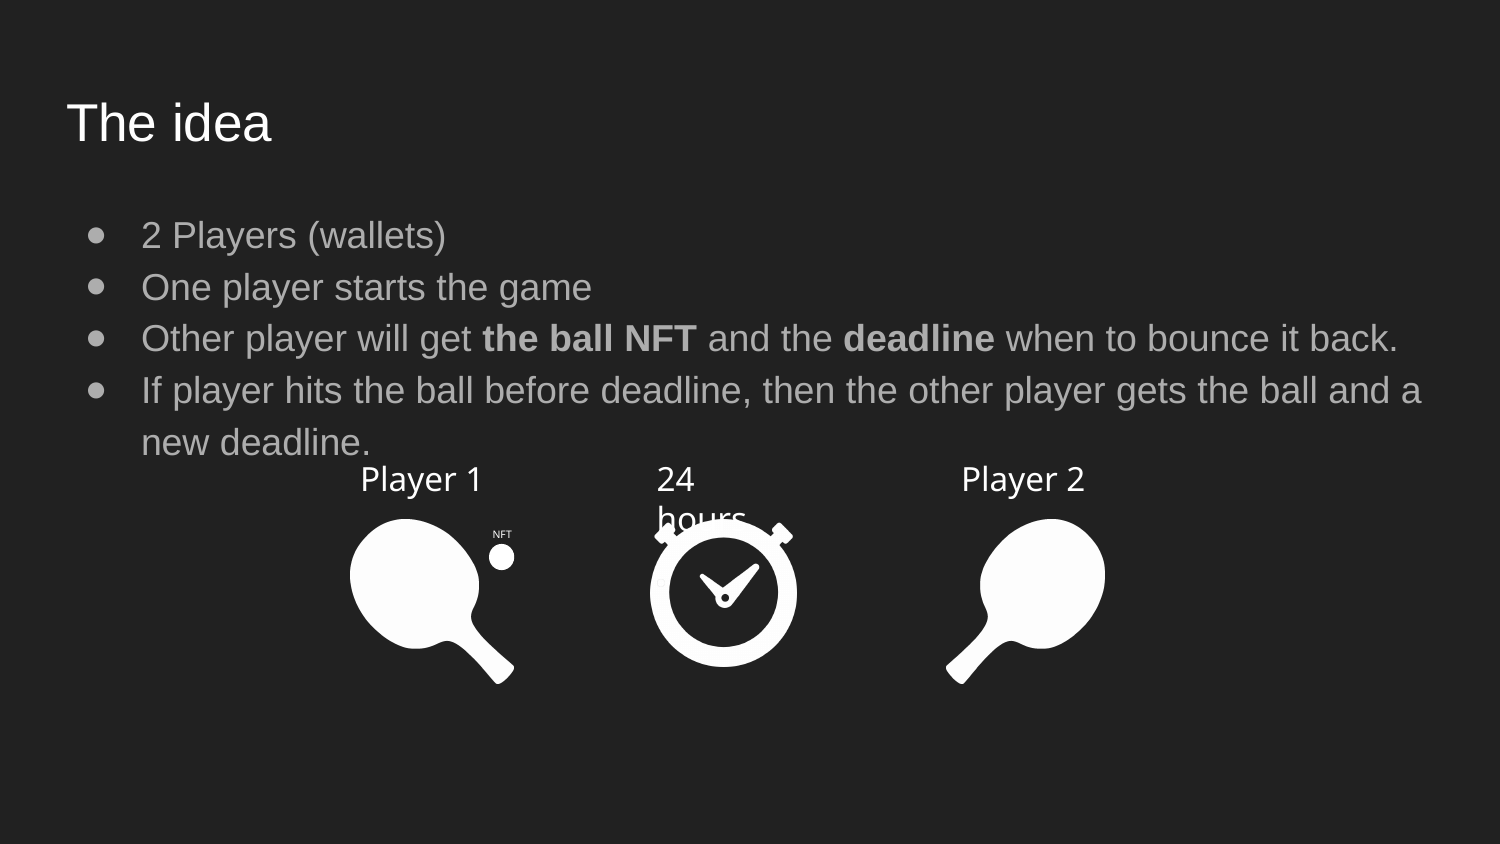

# The idea
2 Players (wallets)
One player starts the game
Other player will get the ball NFT and the deadline when to bounce it back.
If player hits the ball before deadline, then the other player gets the ball and a new deadline.
Player 1
24 hours
Player 2
NFT